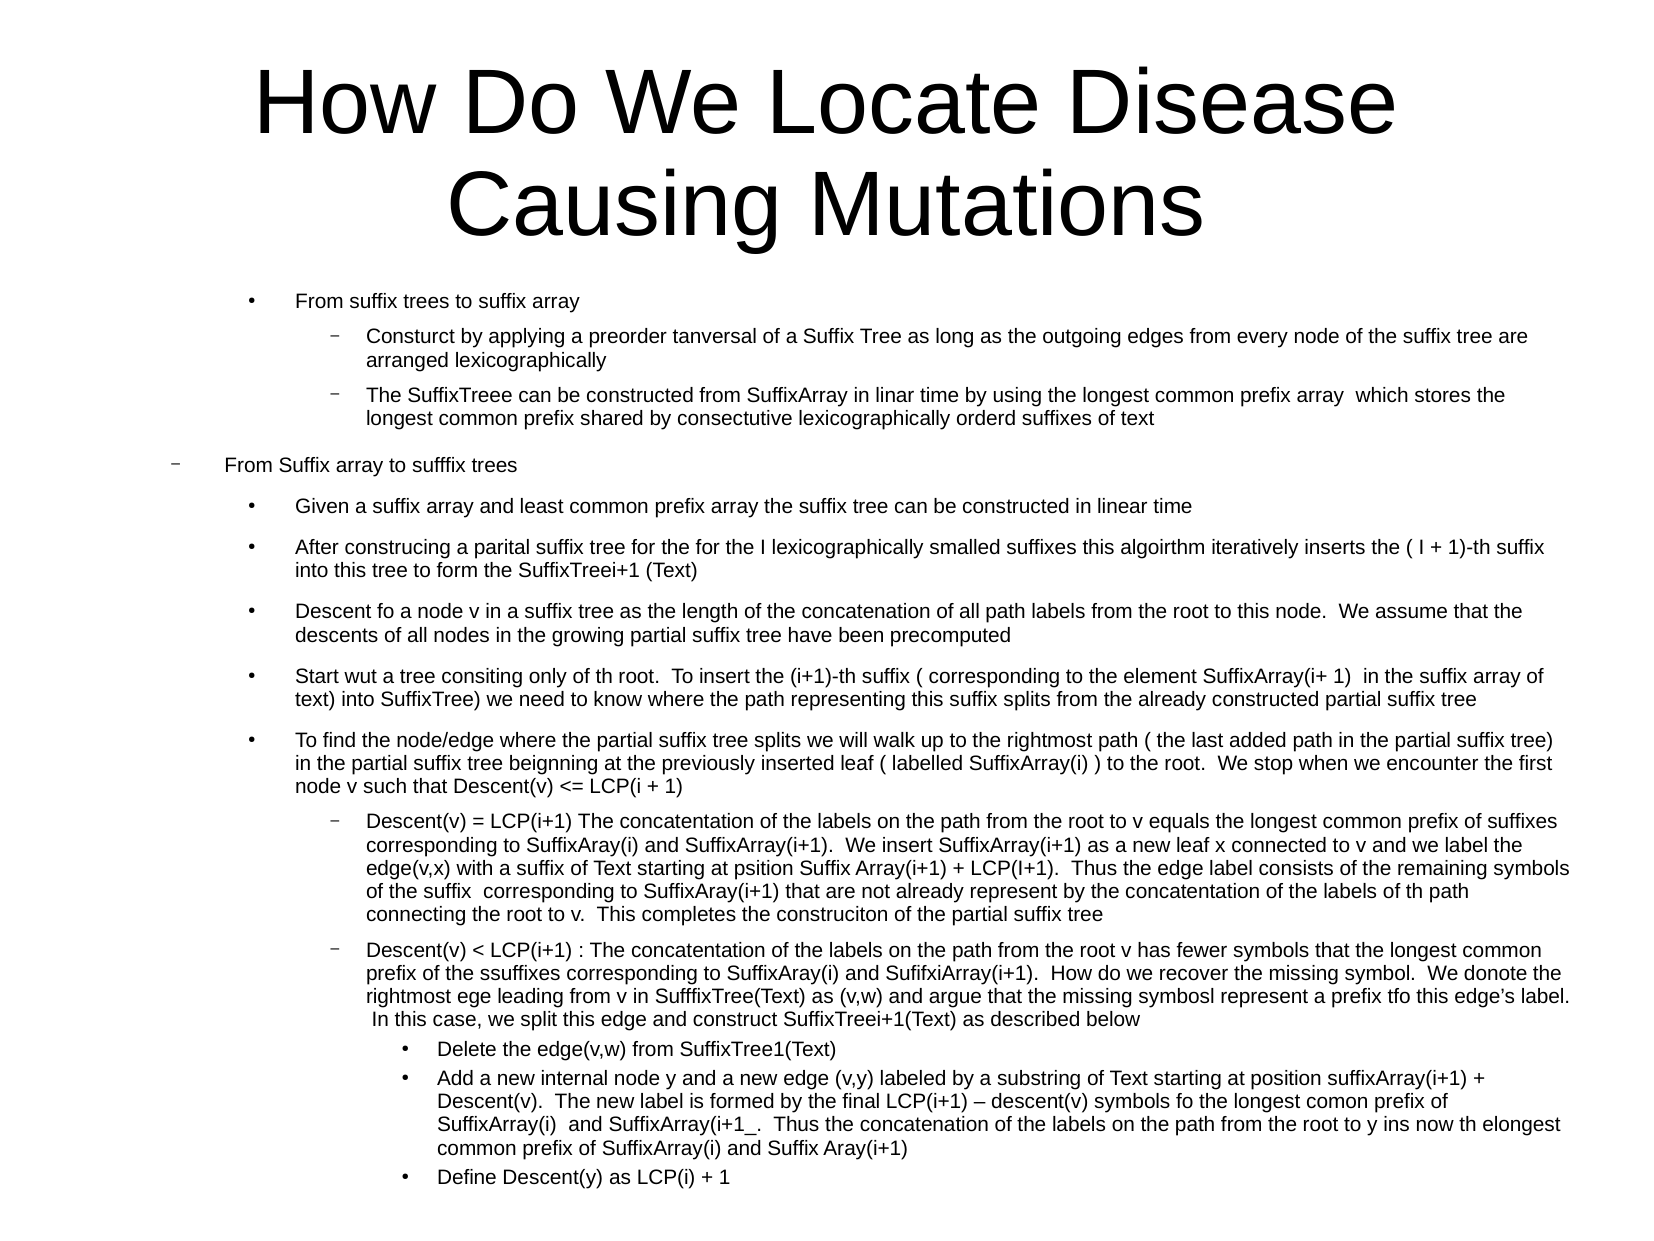

# How Do We Locate Disease Causing Mutations
From suffix trees to suffix array
Consturct by applying a preorder tanversal of a Suffix Tree as long as the outgoing edges from every node of the suffix tree are arranged lexicographically
The SuffixTreee can be constructed from SuffixArray in linar time by using the longest common prefix array which stores the longest common prefix shared by consectutive lexicographically orderd suffixes of text
From Suffix array to sufffix trees
Given a suffix array and least common prefix array the suffix tree can be constructed in linear time
After construcing a parital suffix tree for the for the I lexicographically smalled suffixes this algoirthm iteratively inserts the ( I + 1)-th suffix into this tree to form the SuffixTreei+1 (Text)
Descent fo a node v in a suffix tree as the length of the concatenation of all path labels from the root to this node. We assume that the descents of all nodes in the growing partial suffix tree have been precomputed
Start wut a tree consiting only of th root. To insert the (i+1)-th suffix ( corresponding to the element SuffixArray(i+ 1) in the suffix array of text) into SuffixTree) we need to know where the path representing this suffix splits from the already constructed partial suffix tree
To find the node/edge where the partial suffix tree splits we will walk up to the rightmost path ( the last added path in the partial suffix tree) in the partial suffix tree beignning at the previously inserted leaf ( labelled SuffixArray(i) ) to the root. We stop when we encounter the first node v such that Descent(v) <= LCP(i + 1)
Descent(v) = LCP(i+1) The concatentation of the labels on the path from the root to v equals the longest common prefix of suffixes corresponding to SuffixAray(i) and SuffixArray(i+1). We insert SuffixArray(i+1) as a new leaf x connected to v and we label the edge(v,x) with a suffix of Text starting at psition Suffix Array(i+1) + LCP(I+1). Thus the edge label consists of the remaining symbols of the suffix corresponding to SuffixAray(i+1) that are not already represent by the concatentation of the labels of th path connecting the root to v. This completes the construciton of the partial suffix tree
Descent(v) < LCP(i+1) : The concatentation of the labels on the path from the root v has fewer symbols that the longest common prefix of the ssuffixes corresponding to SuffixAray(i) and SufifxiArray(i+1). How do we recover the missing symbol. We donote the rightmost ege leading from v in SufffixTree(Text) as (v,w) and argue that the missing symbosl represent a prefix tfo this edge’s label. In this case, we split this edge and construct SuffixTreei+1(Text) as described below
Delete the edge(v,w) from SuffixTree1(Text)
Add a new internal node y and a new edge (v,y) labeled by a substring of Text starting at position suffixArray(i+1) + Descent(v). The new label is formed by the final LCP(i+1) – descent(v) symbols fo the longest comon prefix of SuffixArray(i) and SuffixArray(i+1_. Thus the concatenation of the labels on the path from the root to y ins now th elongest common prefix of SuffixArray(i) and Suffix Aray(i+1)
Define Descent(y) as LCP(i) + 1